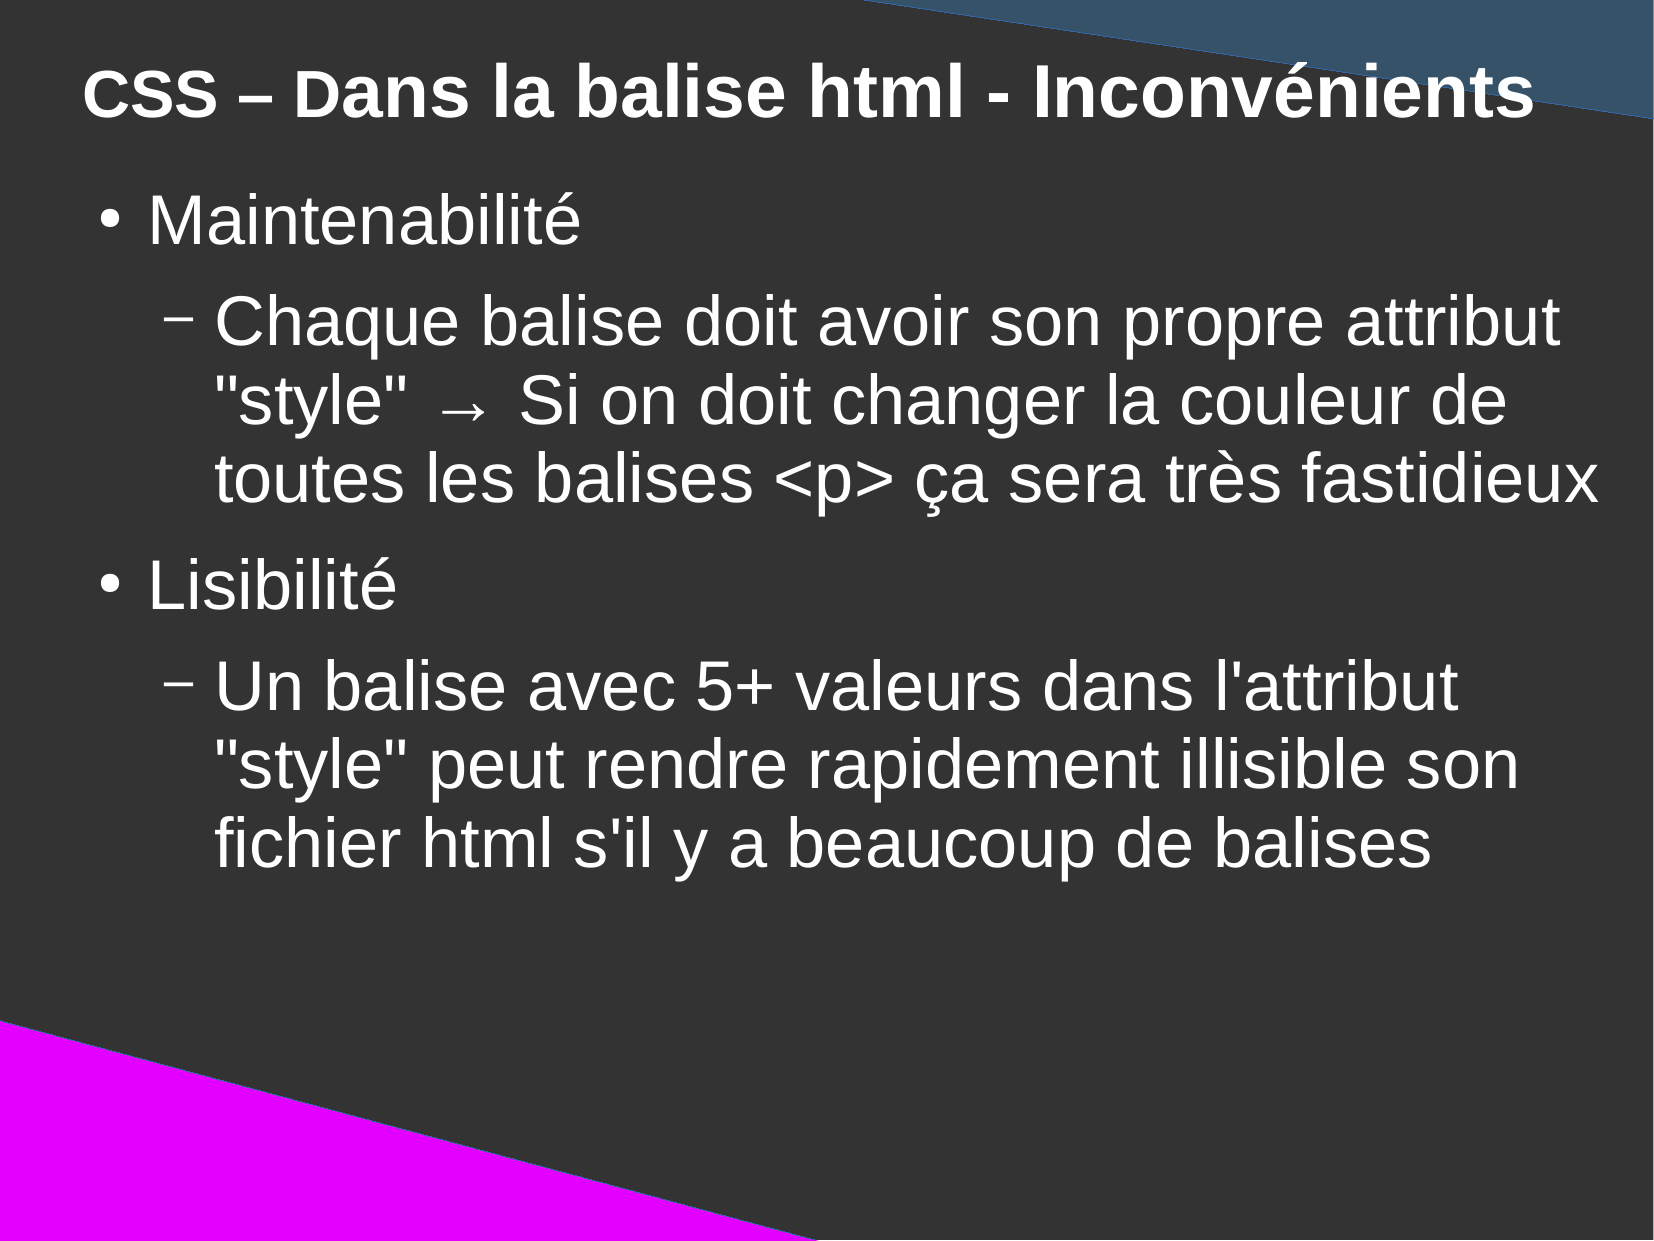

# CSS – Dans la balise html - Inconvénients
Maintenabilité
Chaque balise doit avoir son propre attribut "style" → Si on doit changer la couleur de toutes les balises <p> ça sera très fastidieux
Lisibilité
Un balise avec 5+ valeurs dans l'attribut "style" peut rendre rapidement illisible son fichier html s'il y a beaucoup de balises